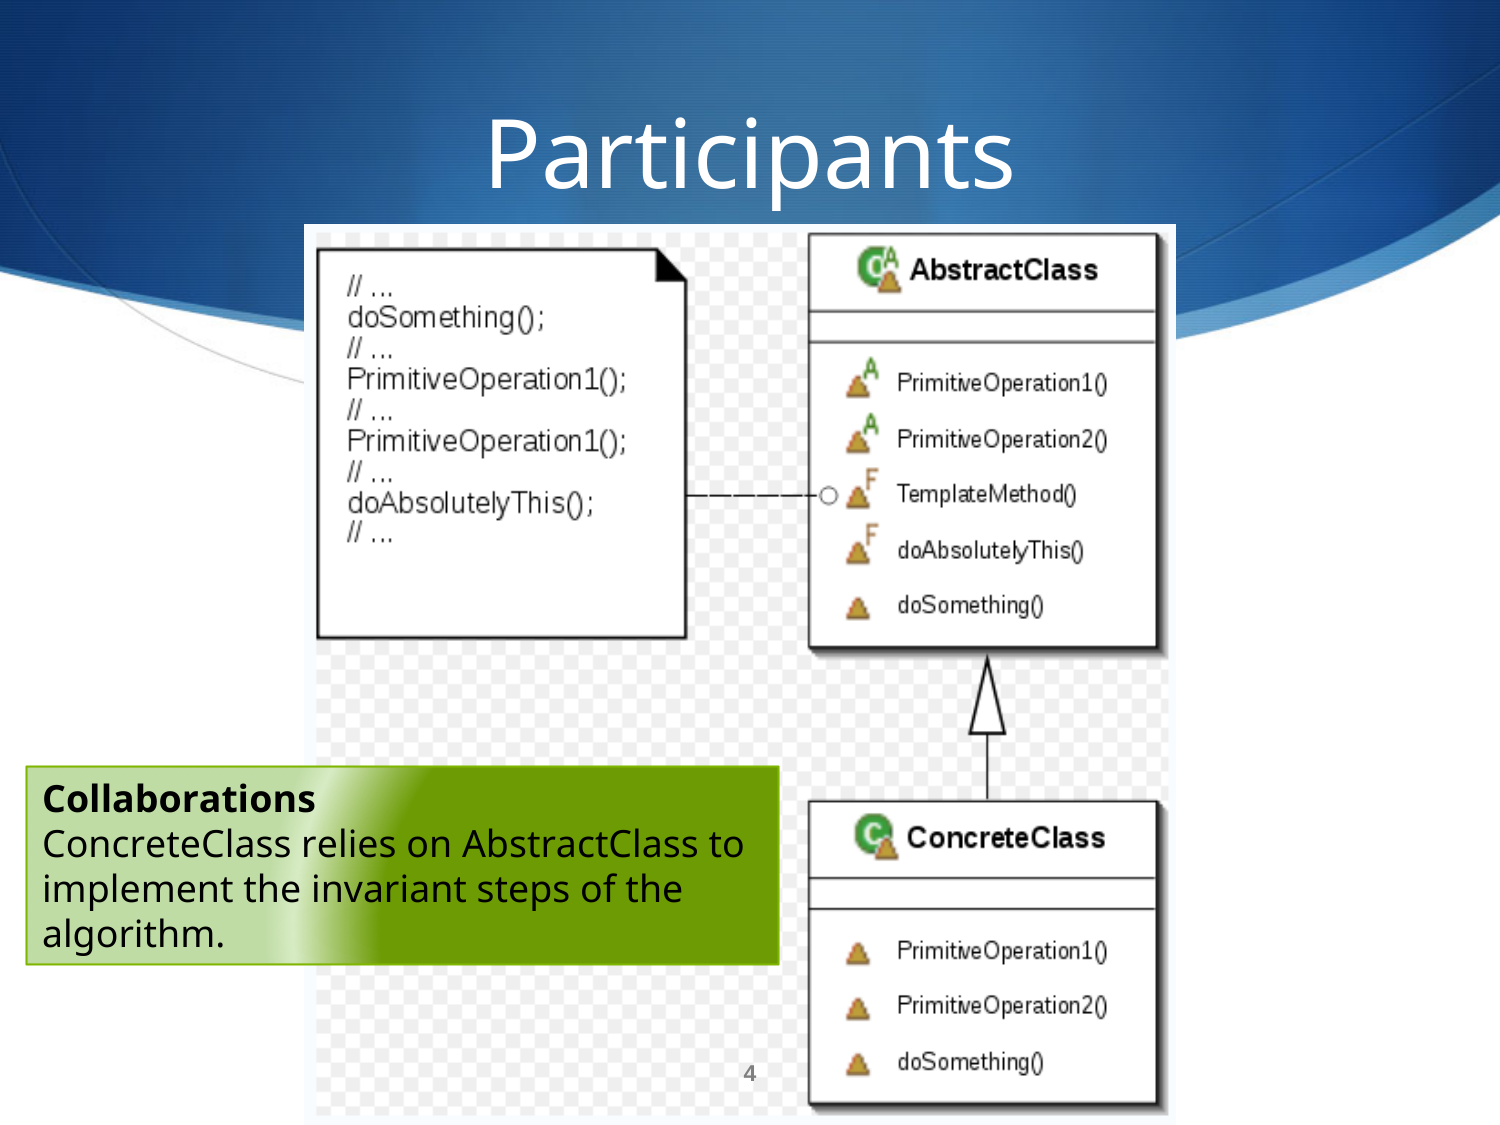

# Participants
Collaborations
ConcreteClass relies on AbstractClass to
implement the invariant steps of the algorithm.